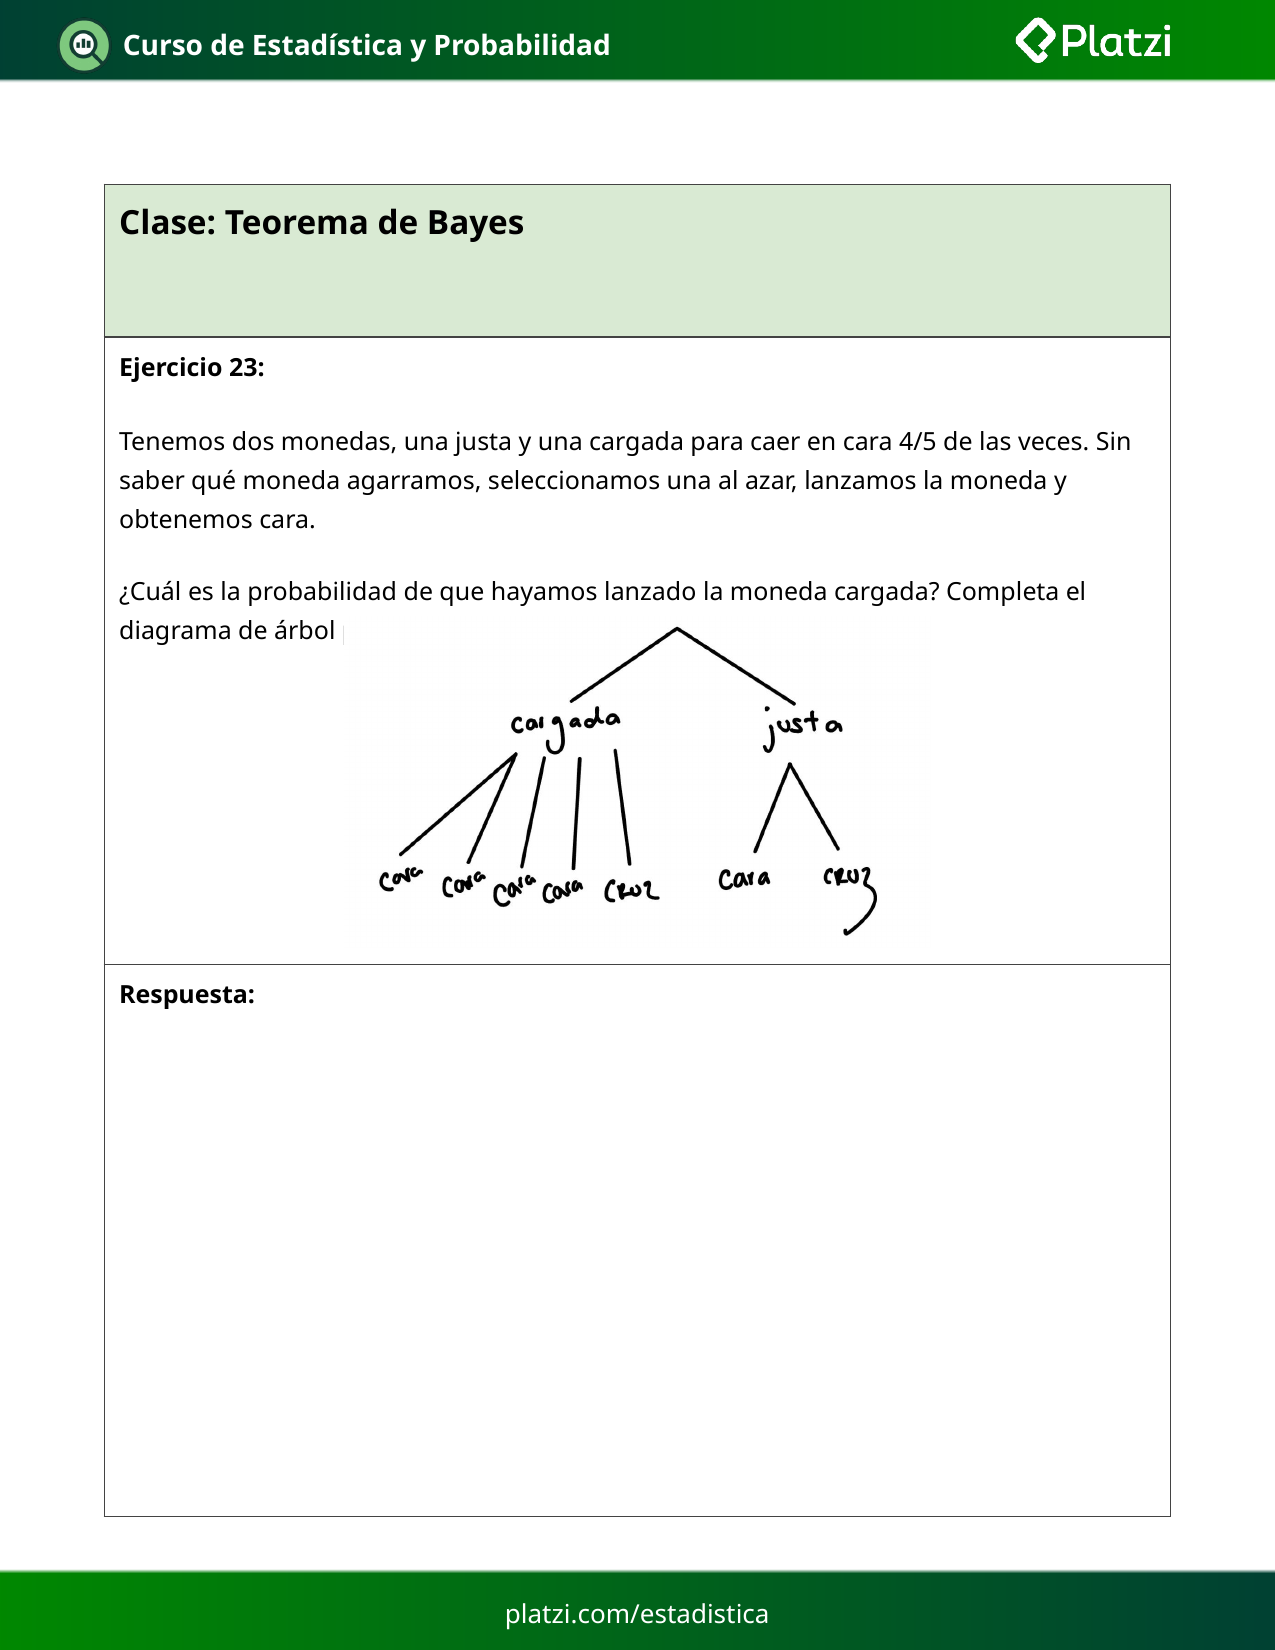

Curso de Estadística y Probabilidad
| Clase: Teorema de Bayes |
| --- |
| Ejercicio 23: Tenemos dos monedas, una justa y una cargada para caer en cara 4/5 de las veces. Sin saber qué moneda agarramos, seleccionamos una al azar, lanzamos la moneda y obtenemos cara. ¿Cuál es la probabilidad de que hayamos lanzado la moneda cargada? Completa el diagrama de árbol para resolver la pregunta. |
| Respuesta: |
# platzi.com/estadistica